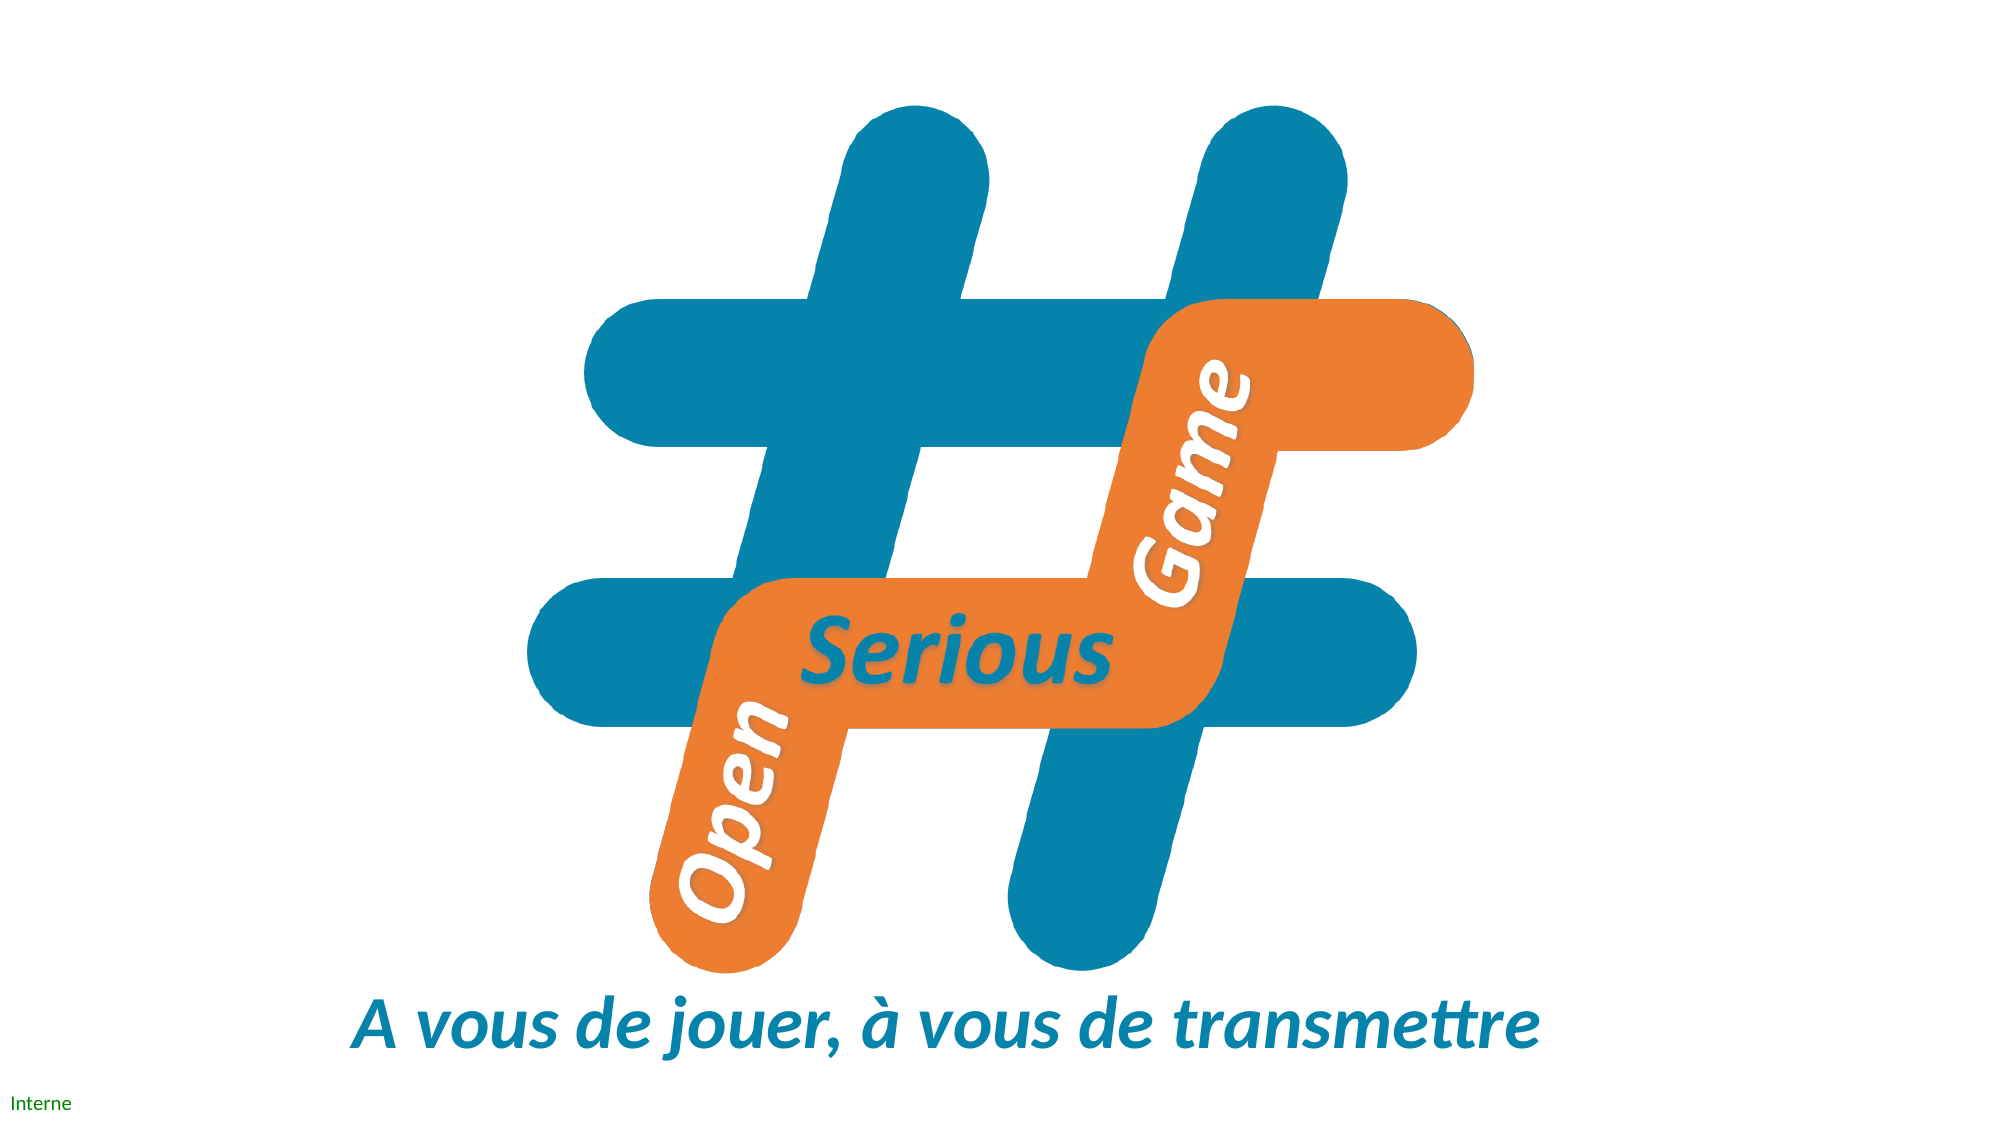

A vous de jouer, à vous de transmettre